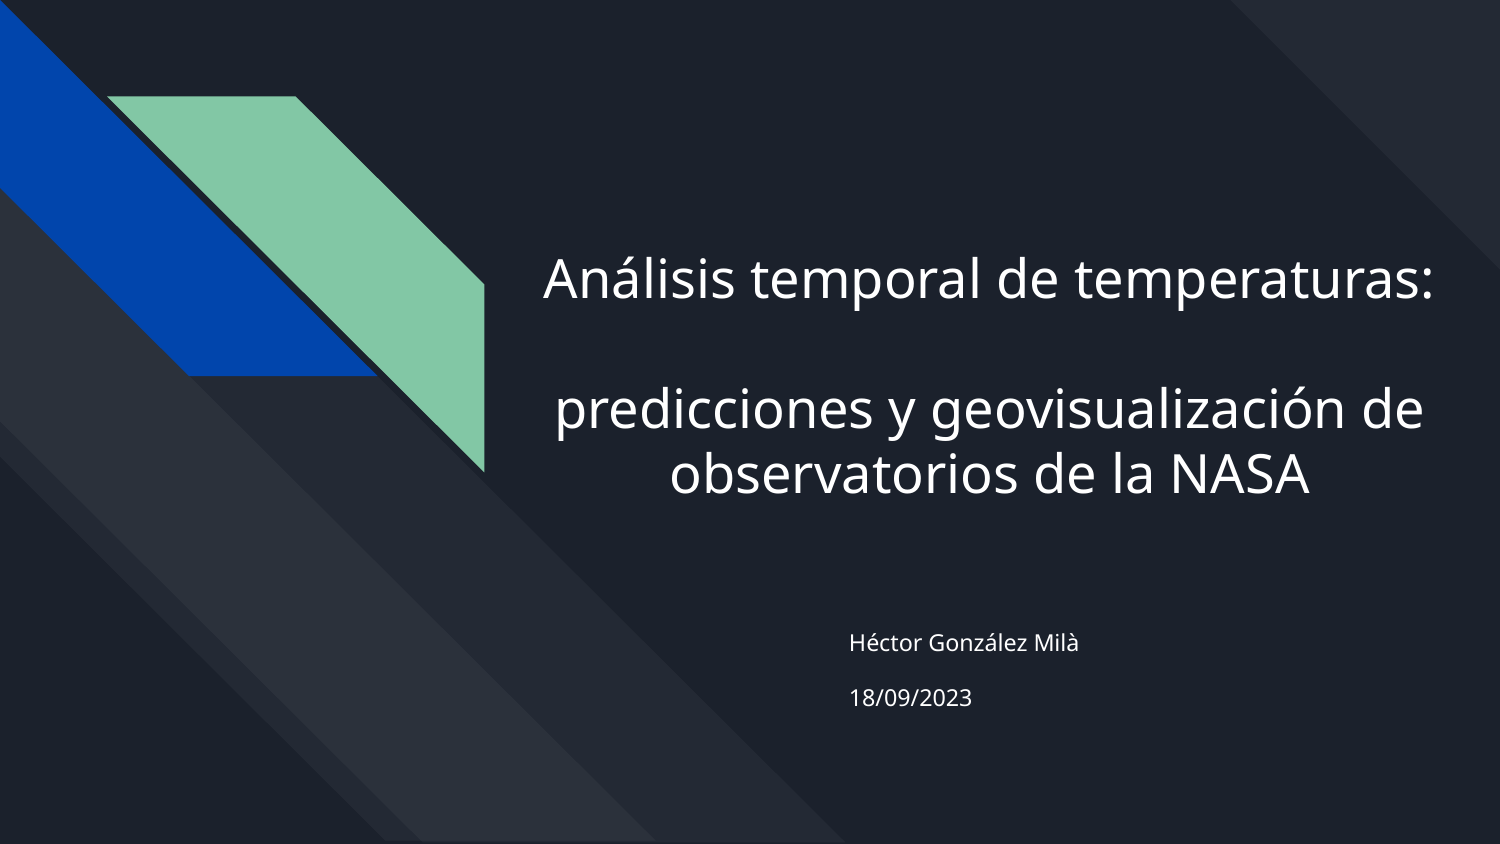

# Análisis temporal de temperaturas: predicciones y geovisualización de observatorios de la NASA
Héctor González Milà
18/09/2023